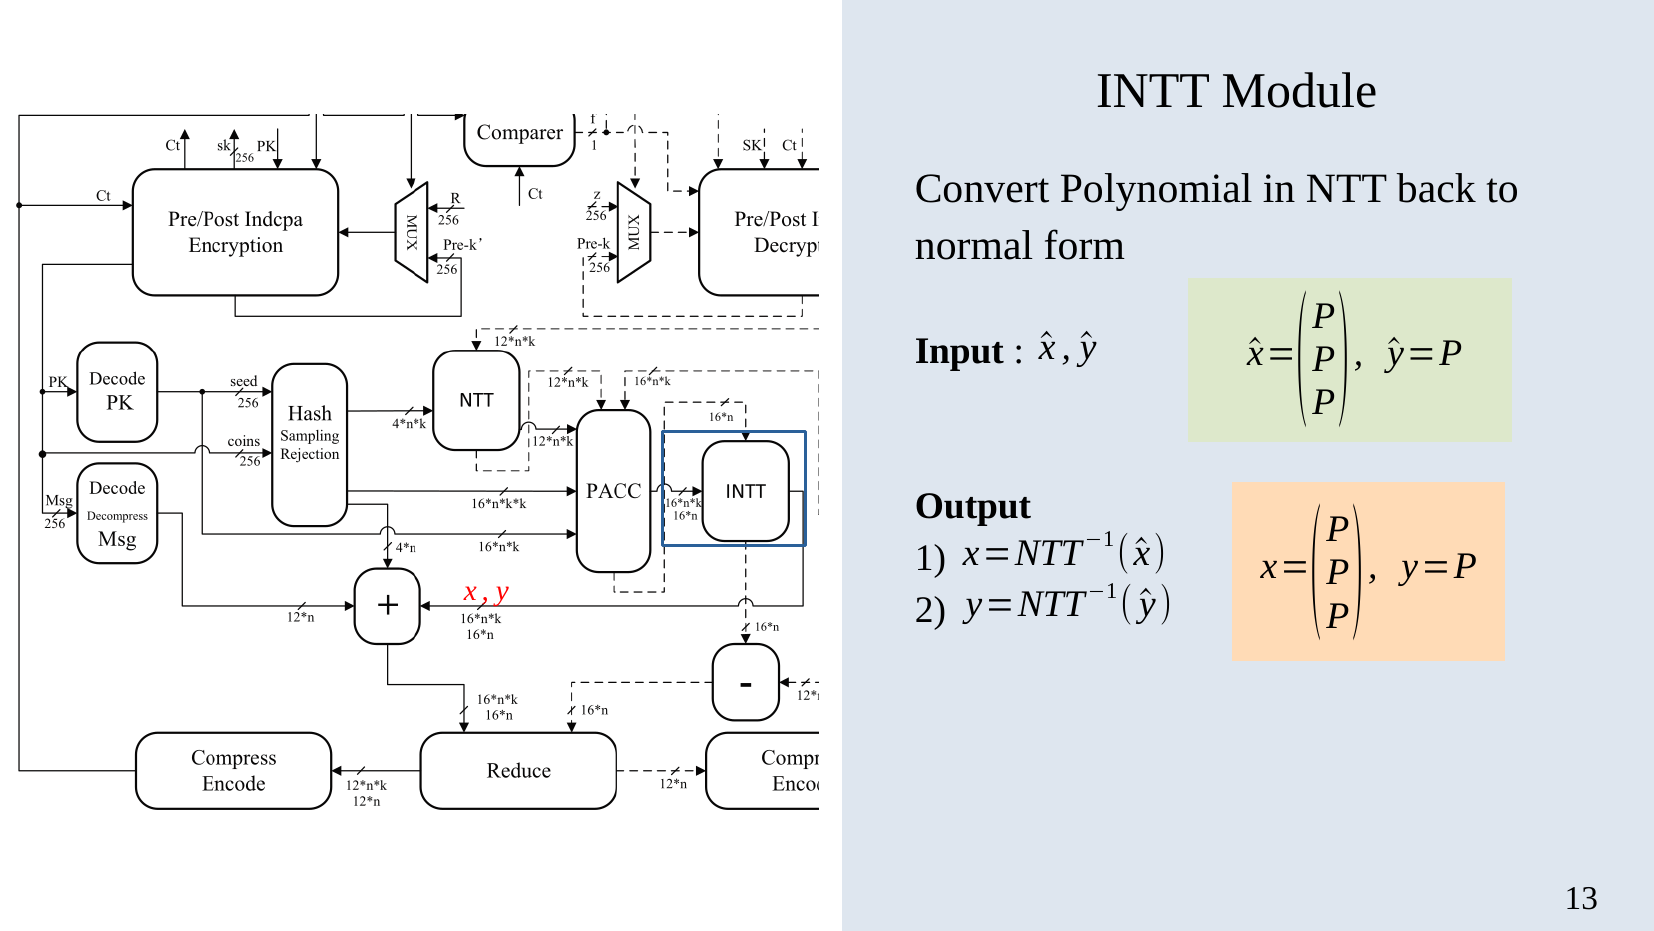

INTT Module
Convert Polynomial in NTT back to normal form
Input :
Output
13